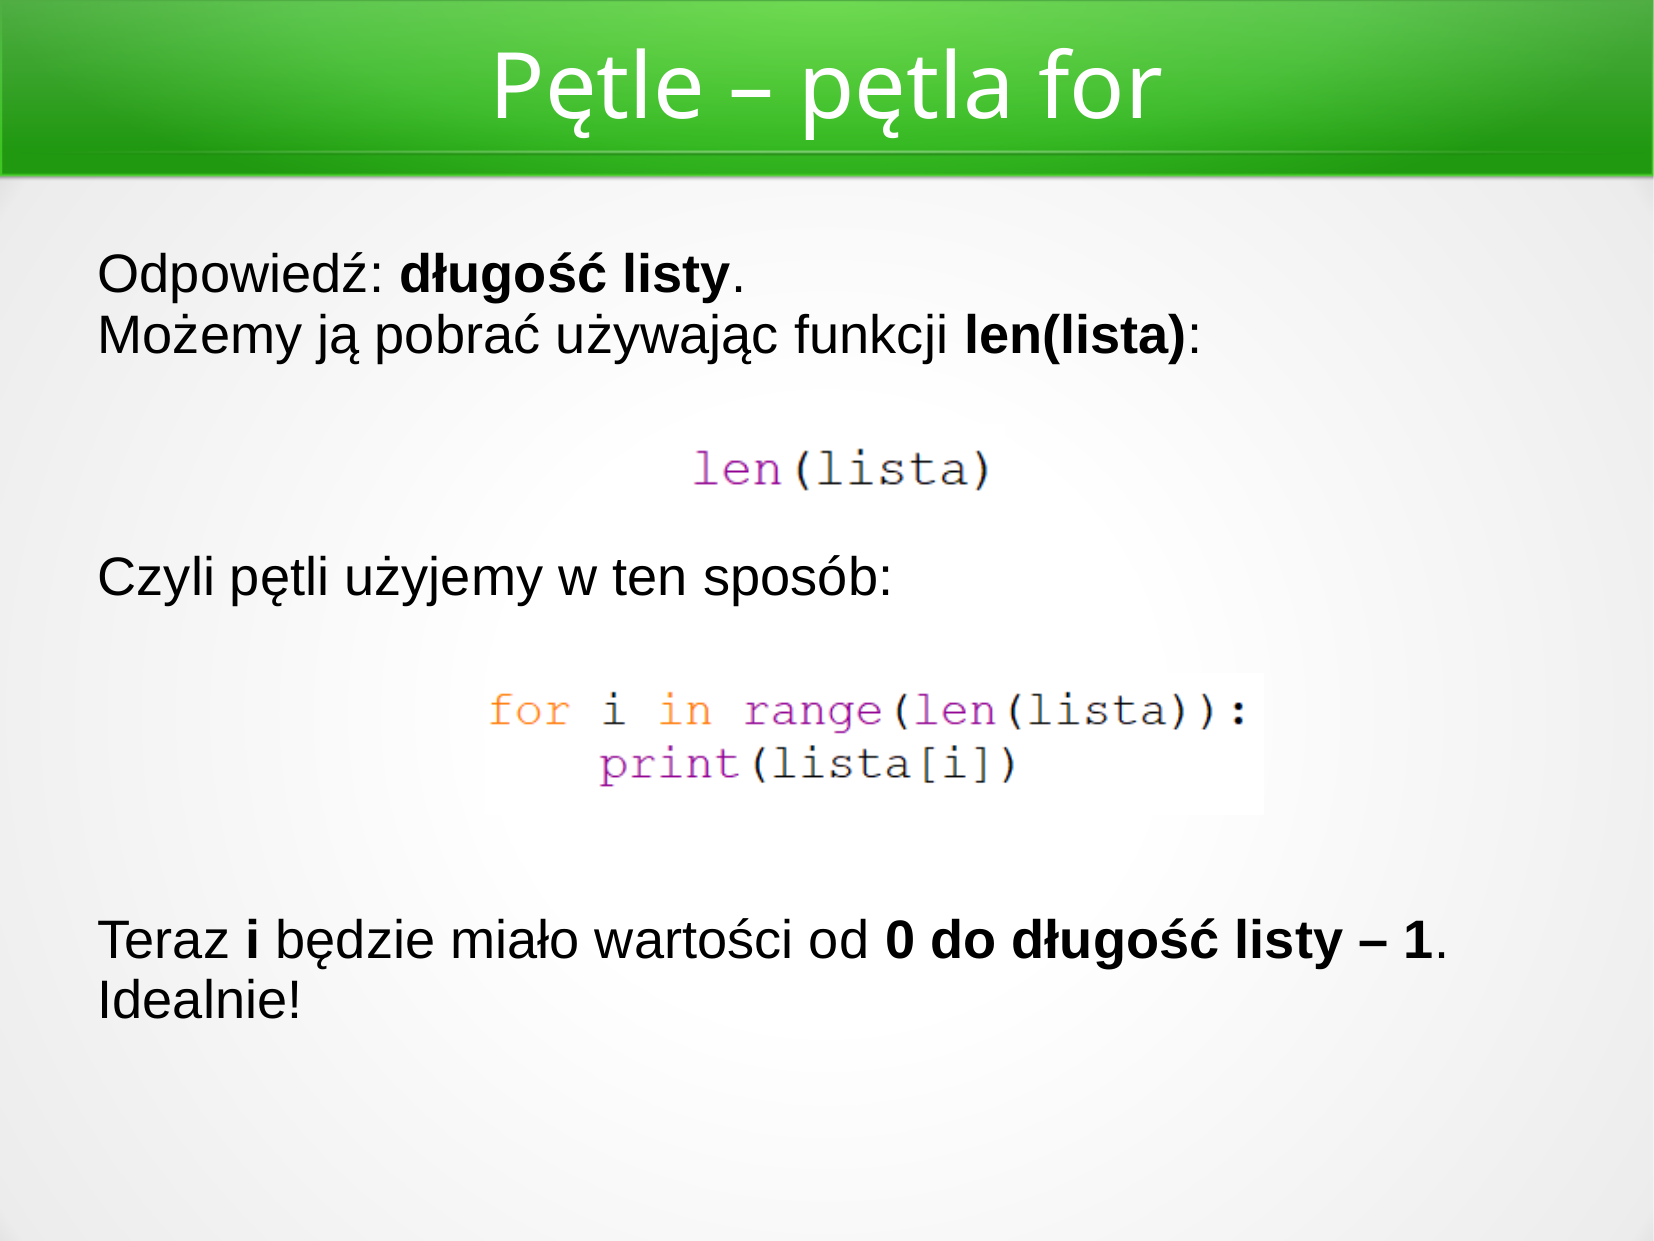

# Pętle – pętla for
Odpowiedź: długość listy.
Możemy ją pobrać używając funkcji len(lista):
Czyli pętli użyjemy w ten sposób:
Teraz i będzie miało wartości od 0 do długość listy – 1.
Idealnie!